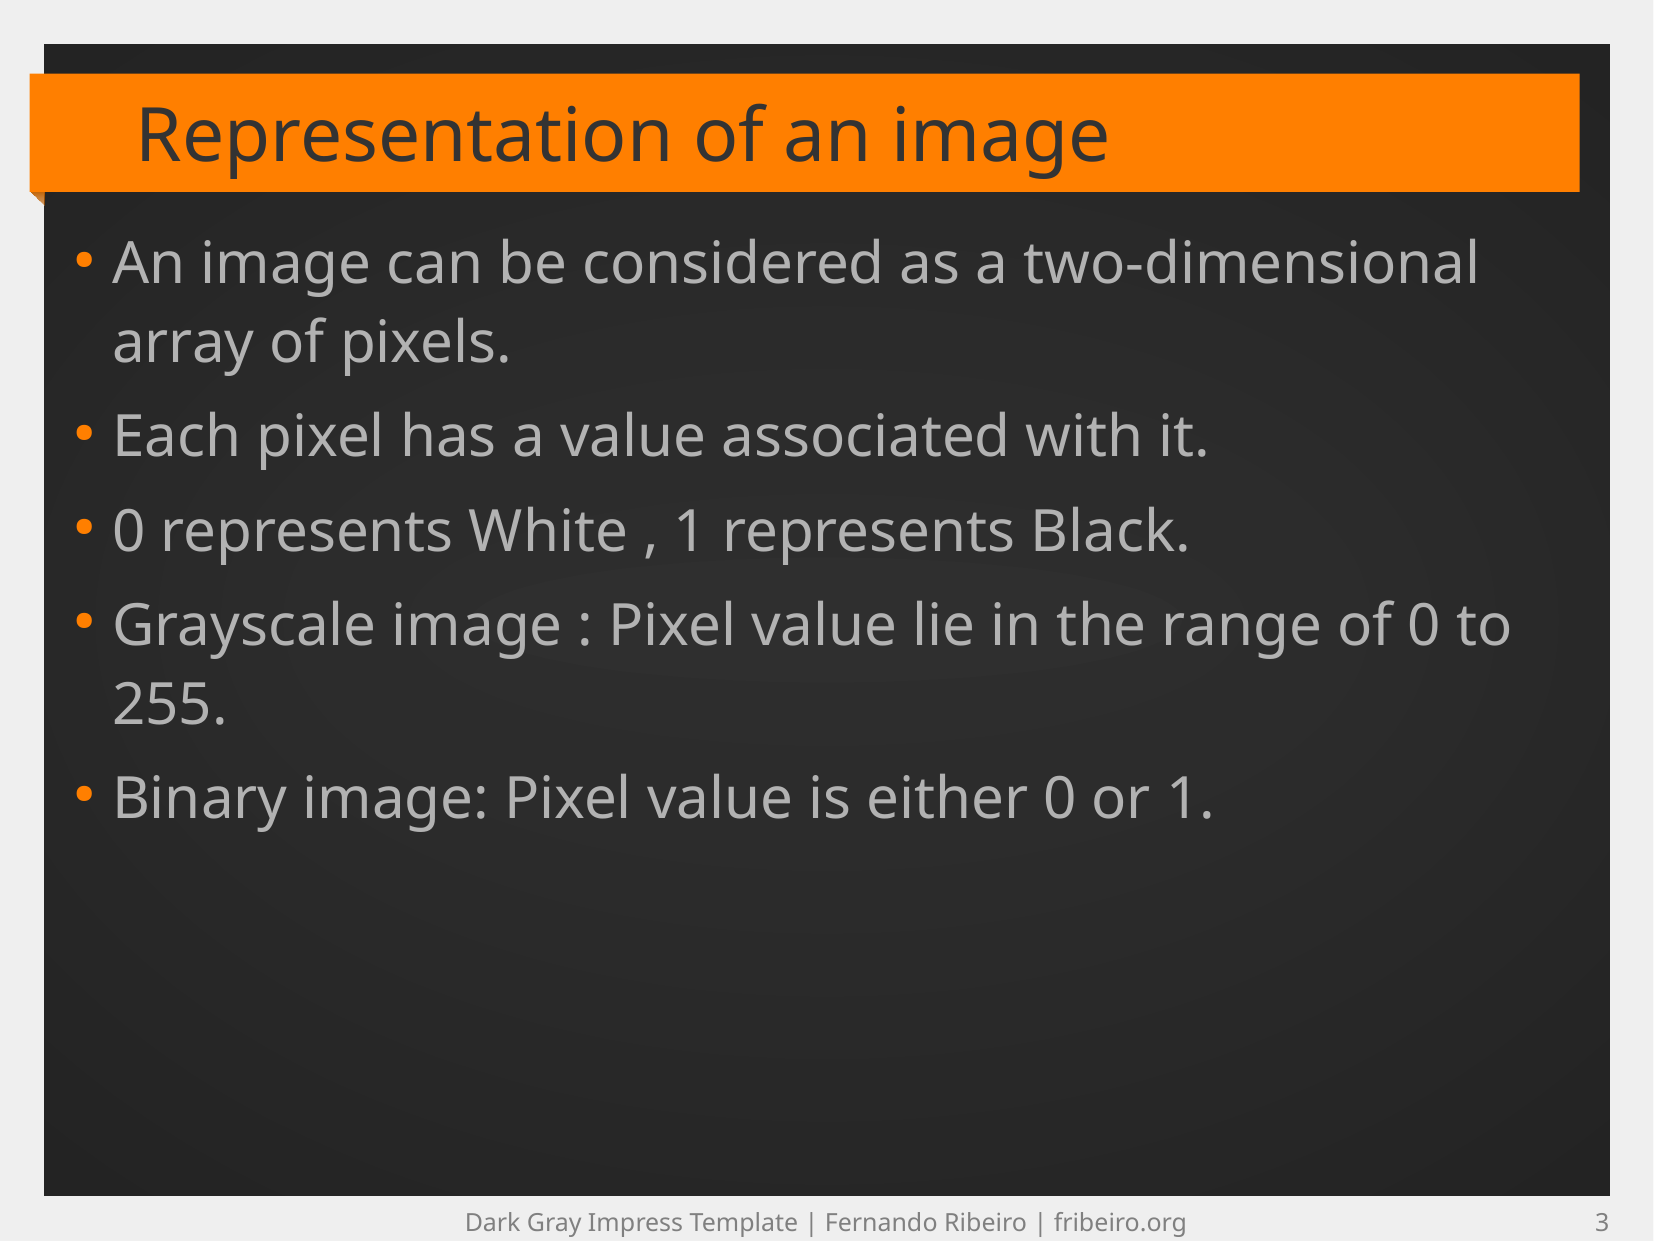

# Representation of an image
An image can be considered as a two-dimensional array of pixels.
Each pixel has a value associated with it.
0 represents White , 1 represents Black.
Grayscale image : Pixel value lie in the range of 0 to 255.
Binary image: Pixel value is either 0 or 1.
Dark Gray Impress Template | Fernando Ribeiro | fribeiro.org
3